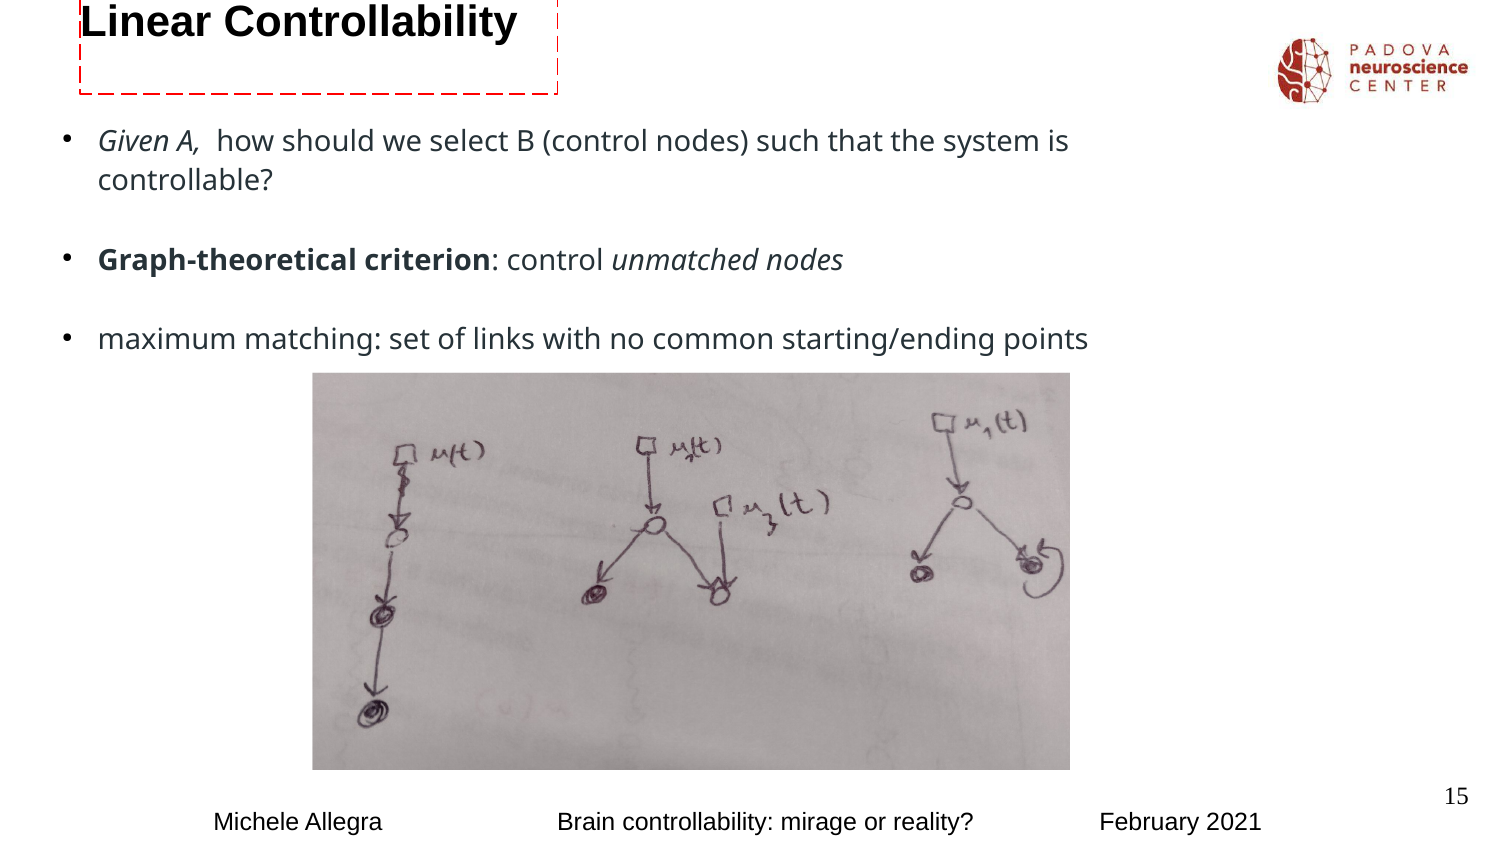

# Linear Controllability
Given A, how should we select B (control nodes) such that the system is controllable?
Graph-theoretical criterion: control unmatched nodes
maximum matching: set of links with no common starting/ending points
Michele Allegra Brain controllability: mirage or reality? February 2021